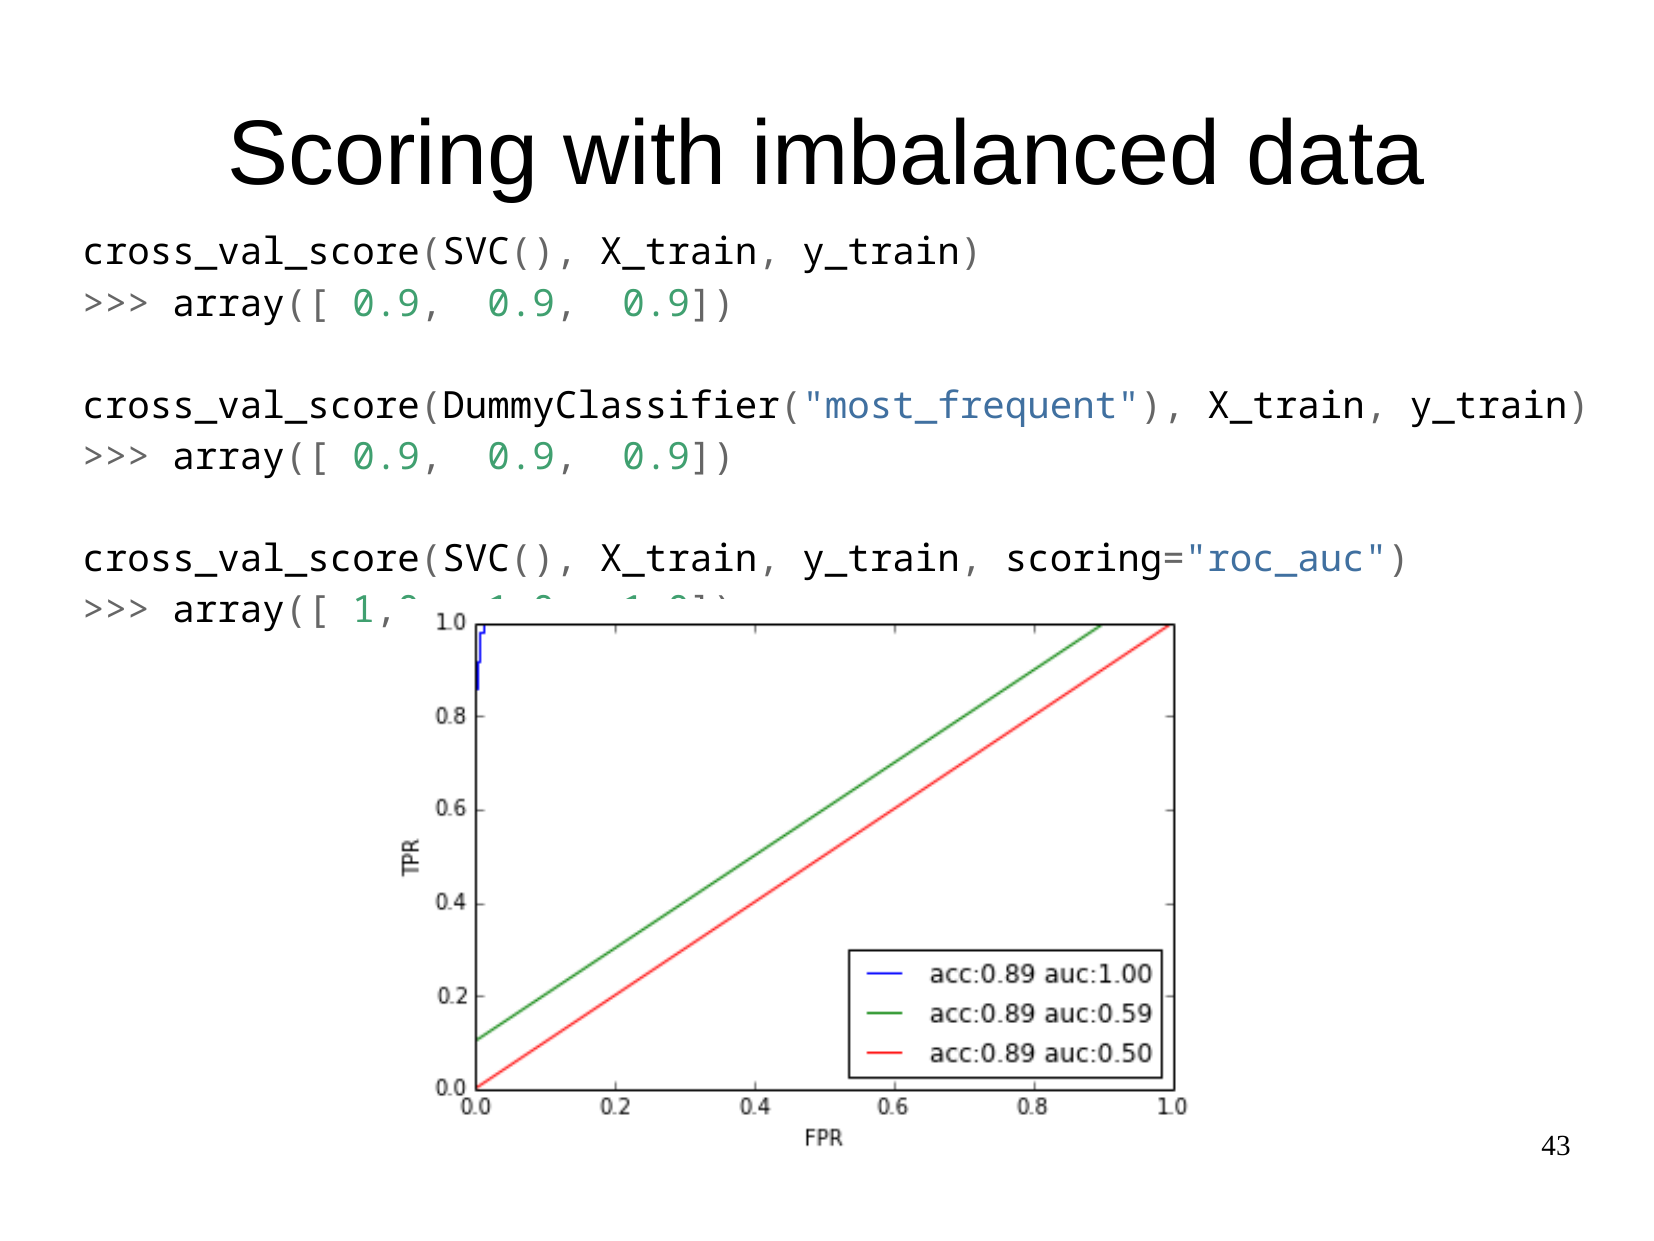

# Scoring with imbalanced data
cross_val_score(SVC(), X_train, y_train)
>>> array([ 0.9, 0.9, 0.9])
cross_val_score(DummyClassifier("most_frequent"), X_train, y_train)
>>> array([ 0.9, 0.9, 0.9])
cross_val_score(SVC(), X_train, y_train, scoring="roc_auc")
>>> array([ 1,0, 1.0, 1,0])
43